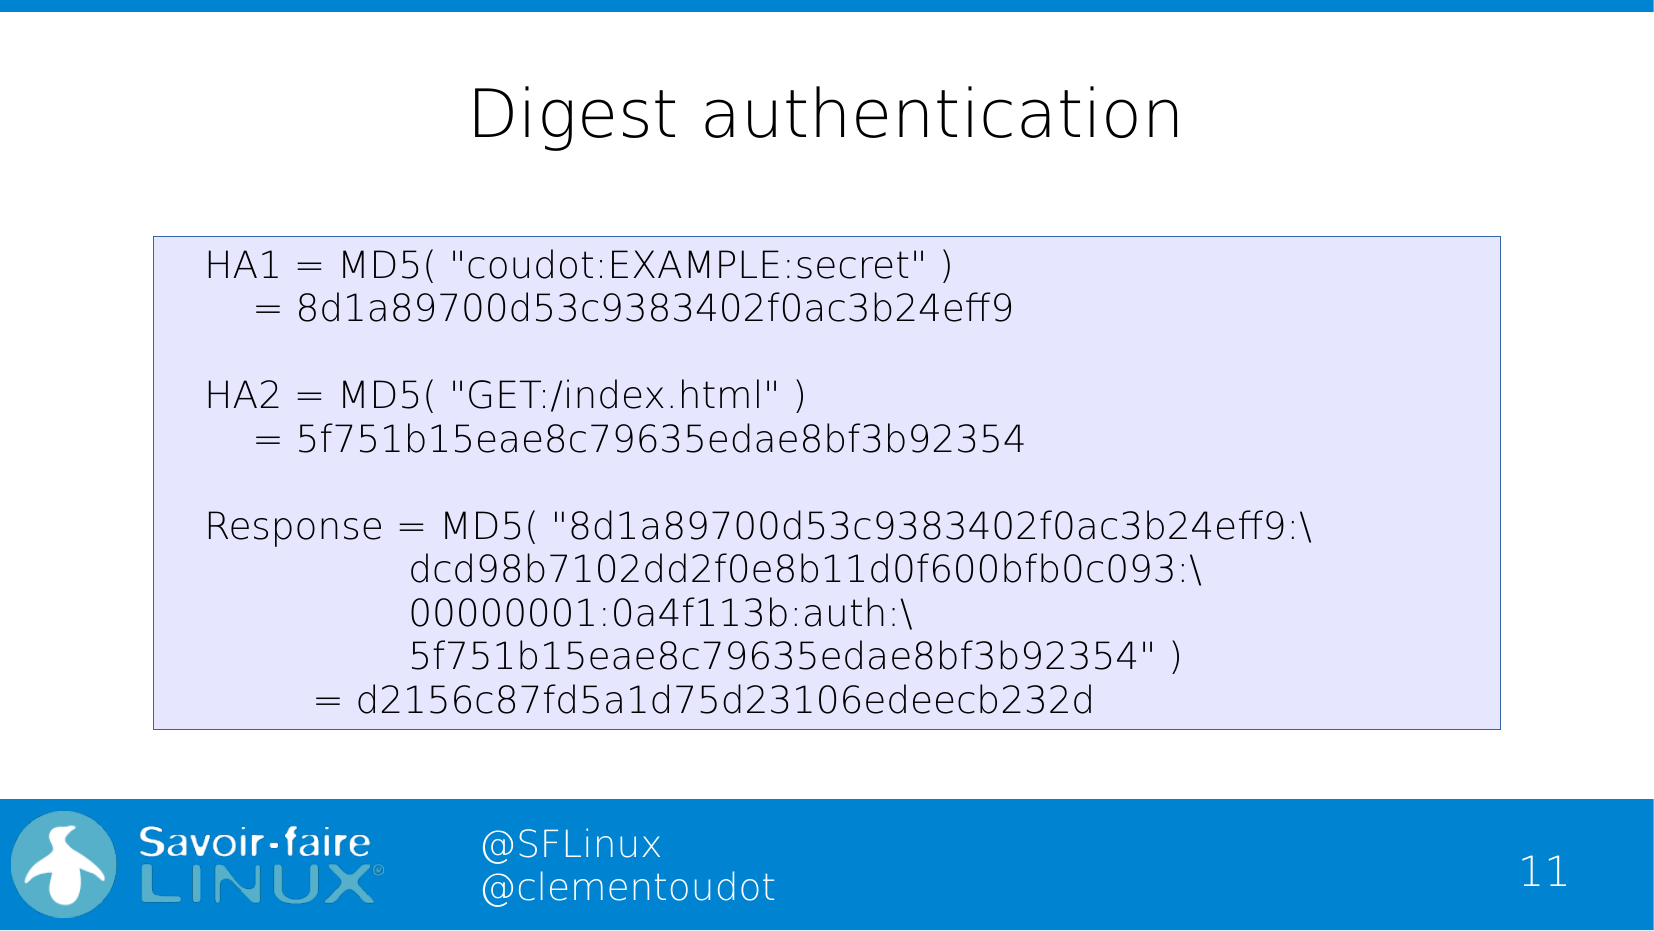

# Digest authentication
 HA1 = MD5( "coudot:EXAMPLE:secret" )
 = 8d1a89700d53c9383402f0ac3b24eff9
 HA2 = MD5( "GET:/index.html" )
 = 5f751b15eae8c79635edae8bf3b92354
 Response = MD5( "8d1a89700d53c9383402f0ac3b24eff9:\
 dcd98b7102dd2f0e8b11d0f600bfb0c093:\
 00000001:0a4f113b:auth:\
 5f751b15eae8c79635edae8bf3b92354" )
 = d2156c87fd5a1d75d23106edeecb232d
11